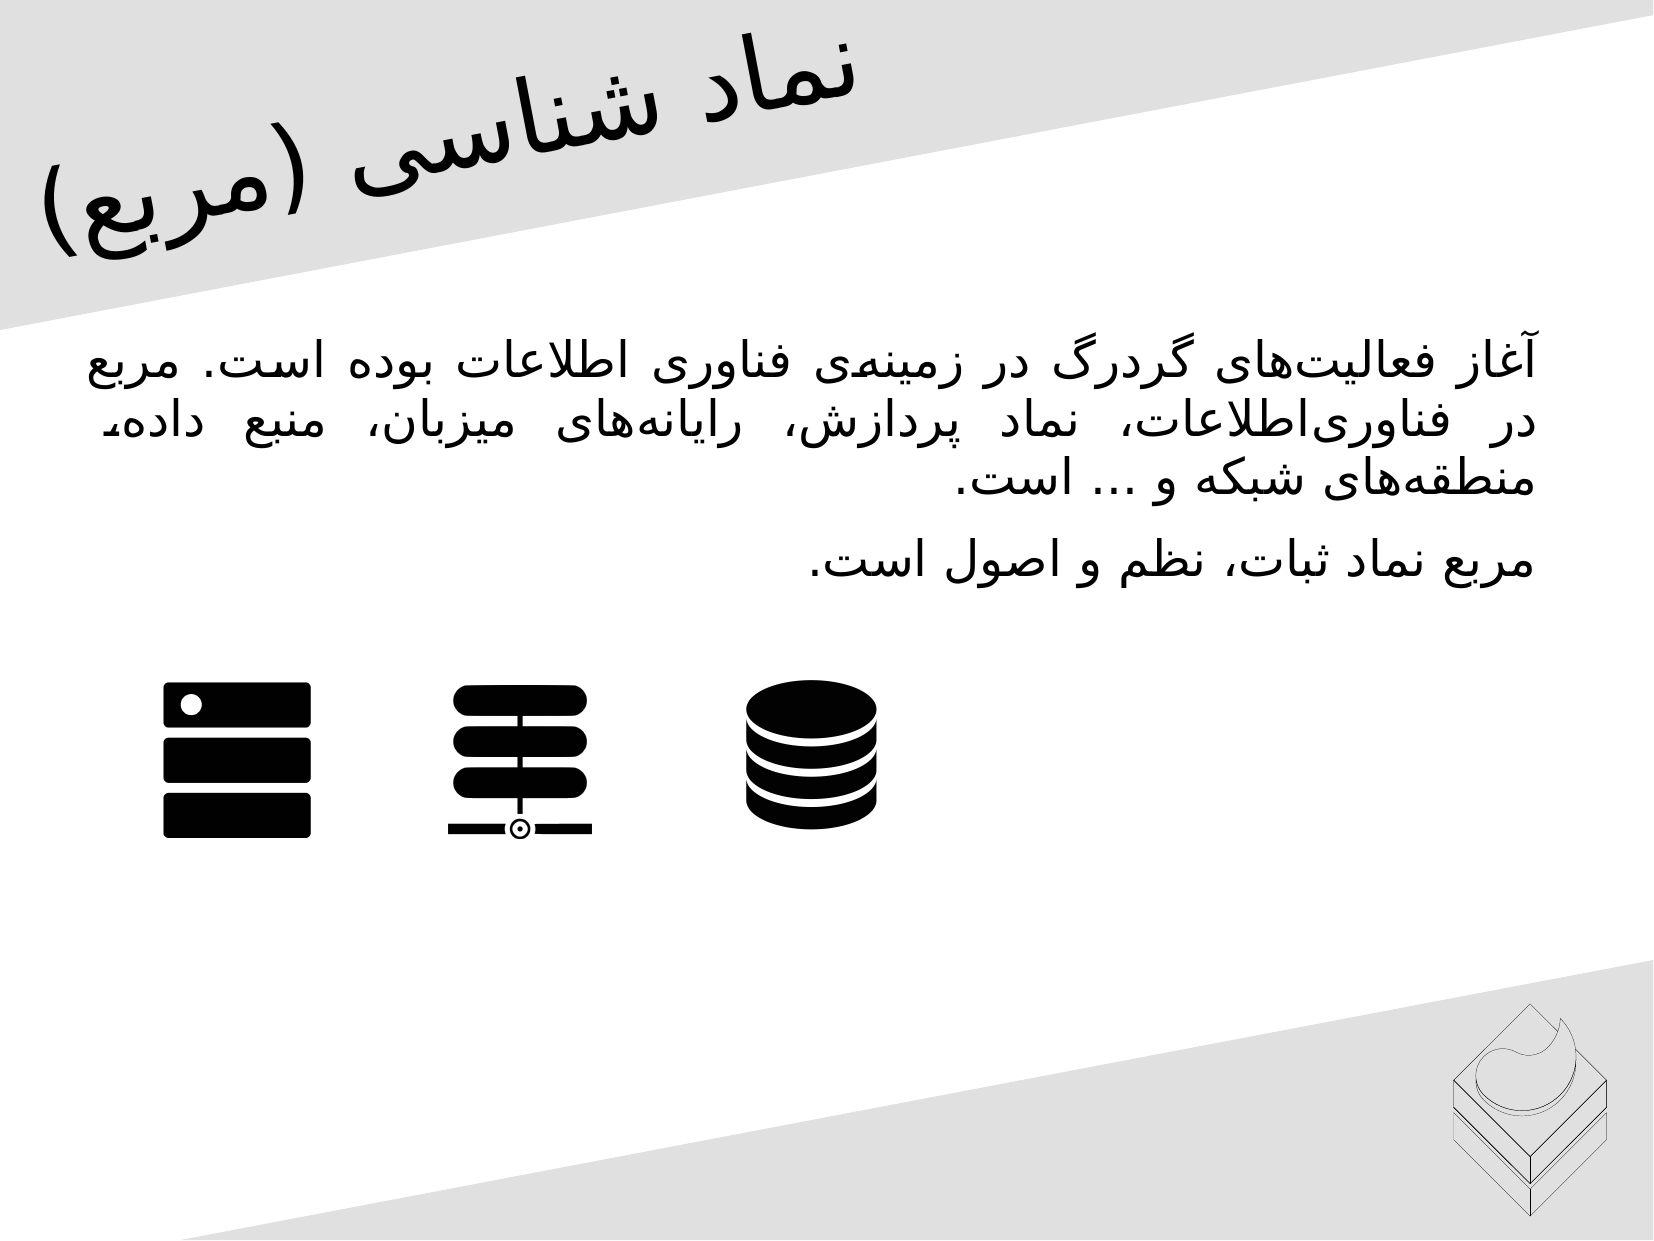

# نماد شناسی (مربع)
آغاز فعالیت‌های گردرگ در زمینه‌ی فناوری اطلاعات بوده است. مربع در فناوری‌اطلاعات، نماد پردازش، رایانه‌های میزبان، منبع داده، منطقه‌های شبکه و ... است.
مربع نماد ثبات، نظم و اصول است.